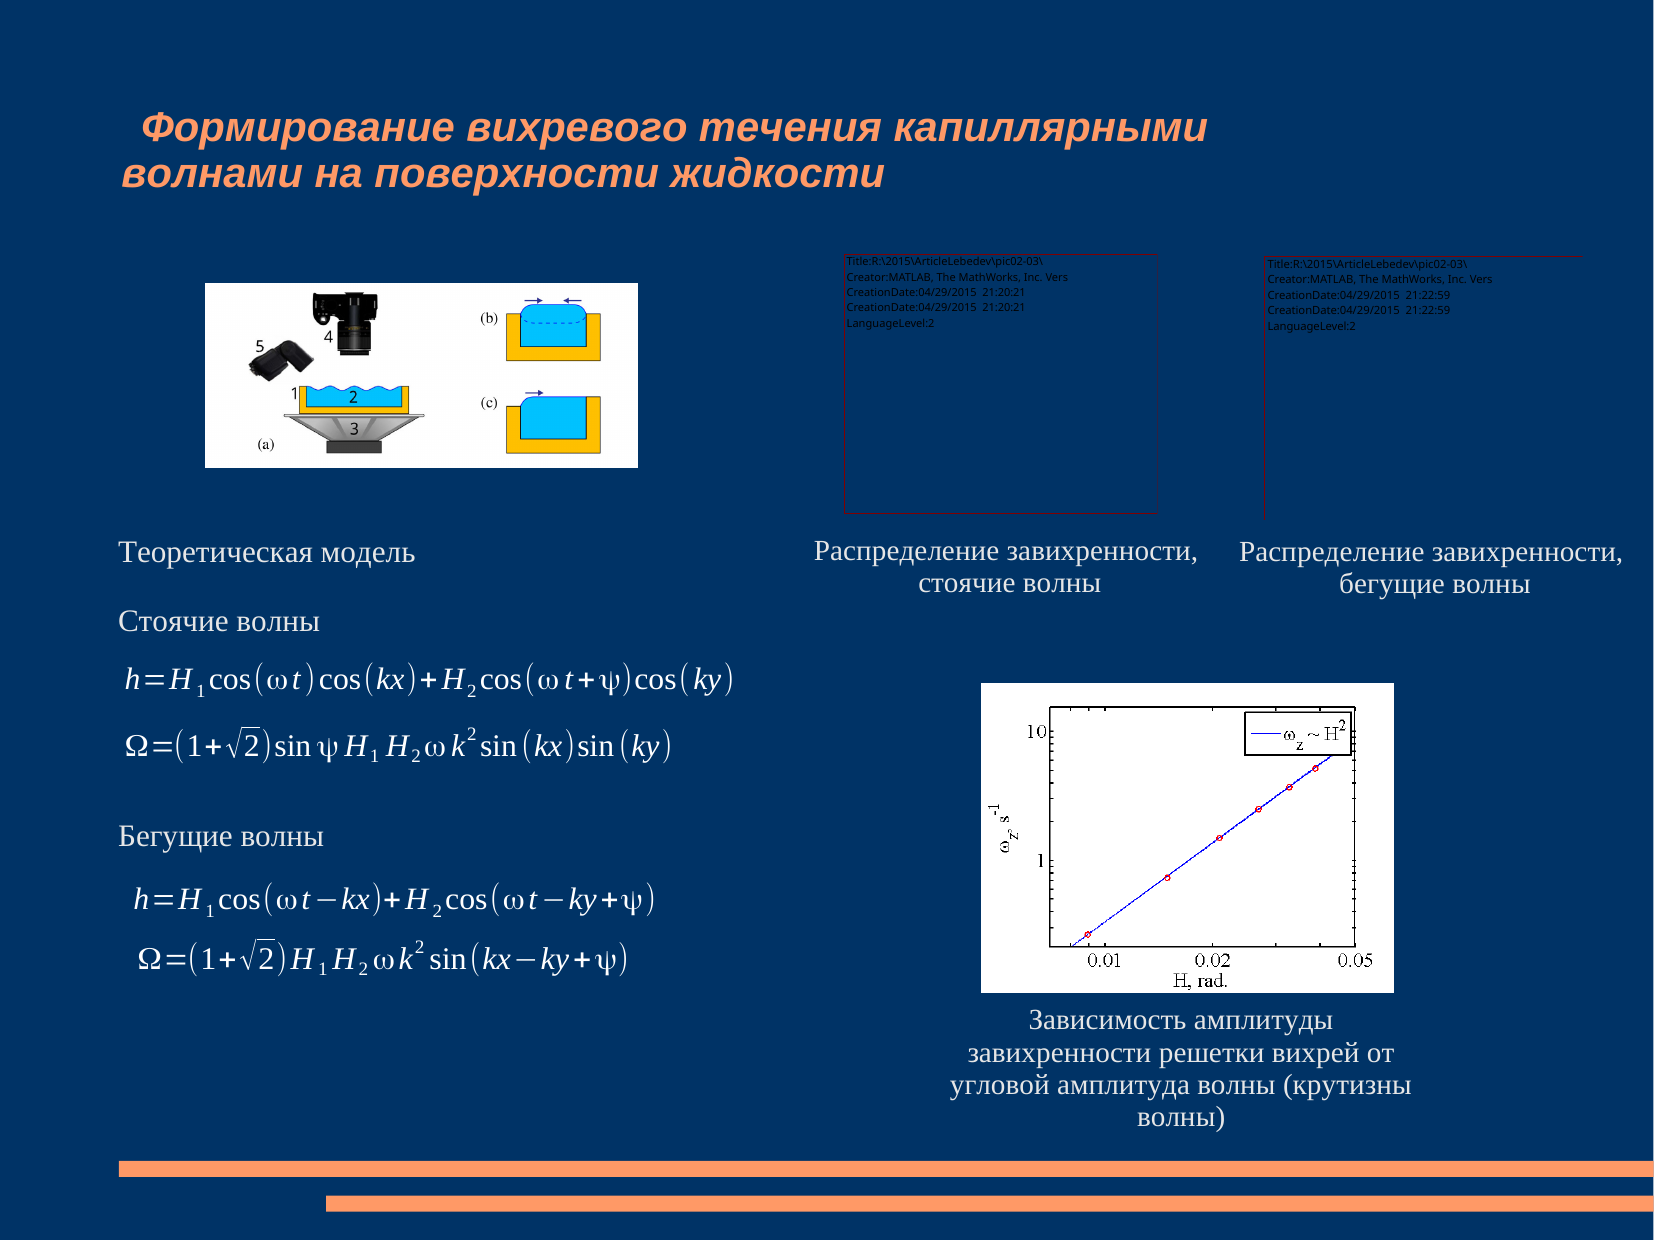

# Формирование вихревого течения капиллярными волнами на поверхности жидкости
Распределение завихренности,
стоячие волны
Теоретическая модель
Стоячие волны
Распределение завихренности,
бегущие волны
Бегущие волны
Зависимость амплитуды завихренности решетки вихрей от угловой амплитуда волны (крутизны волны)